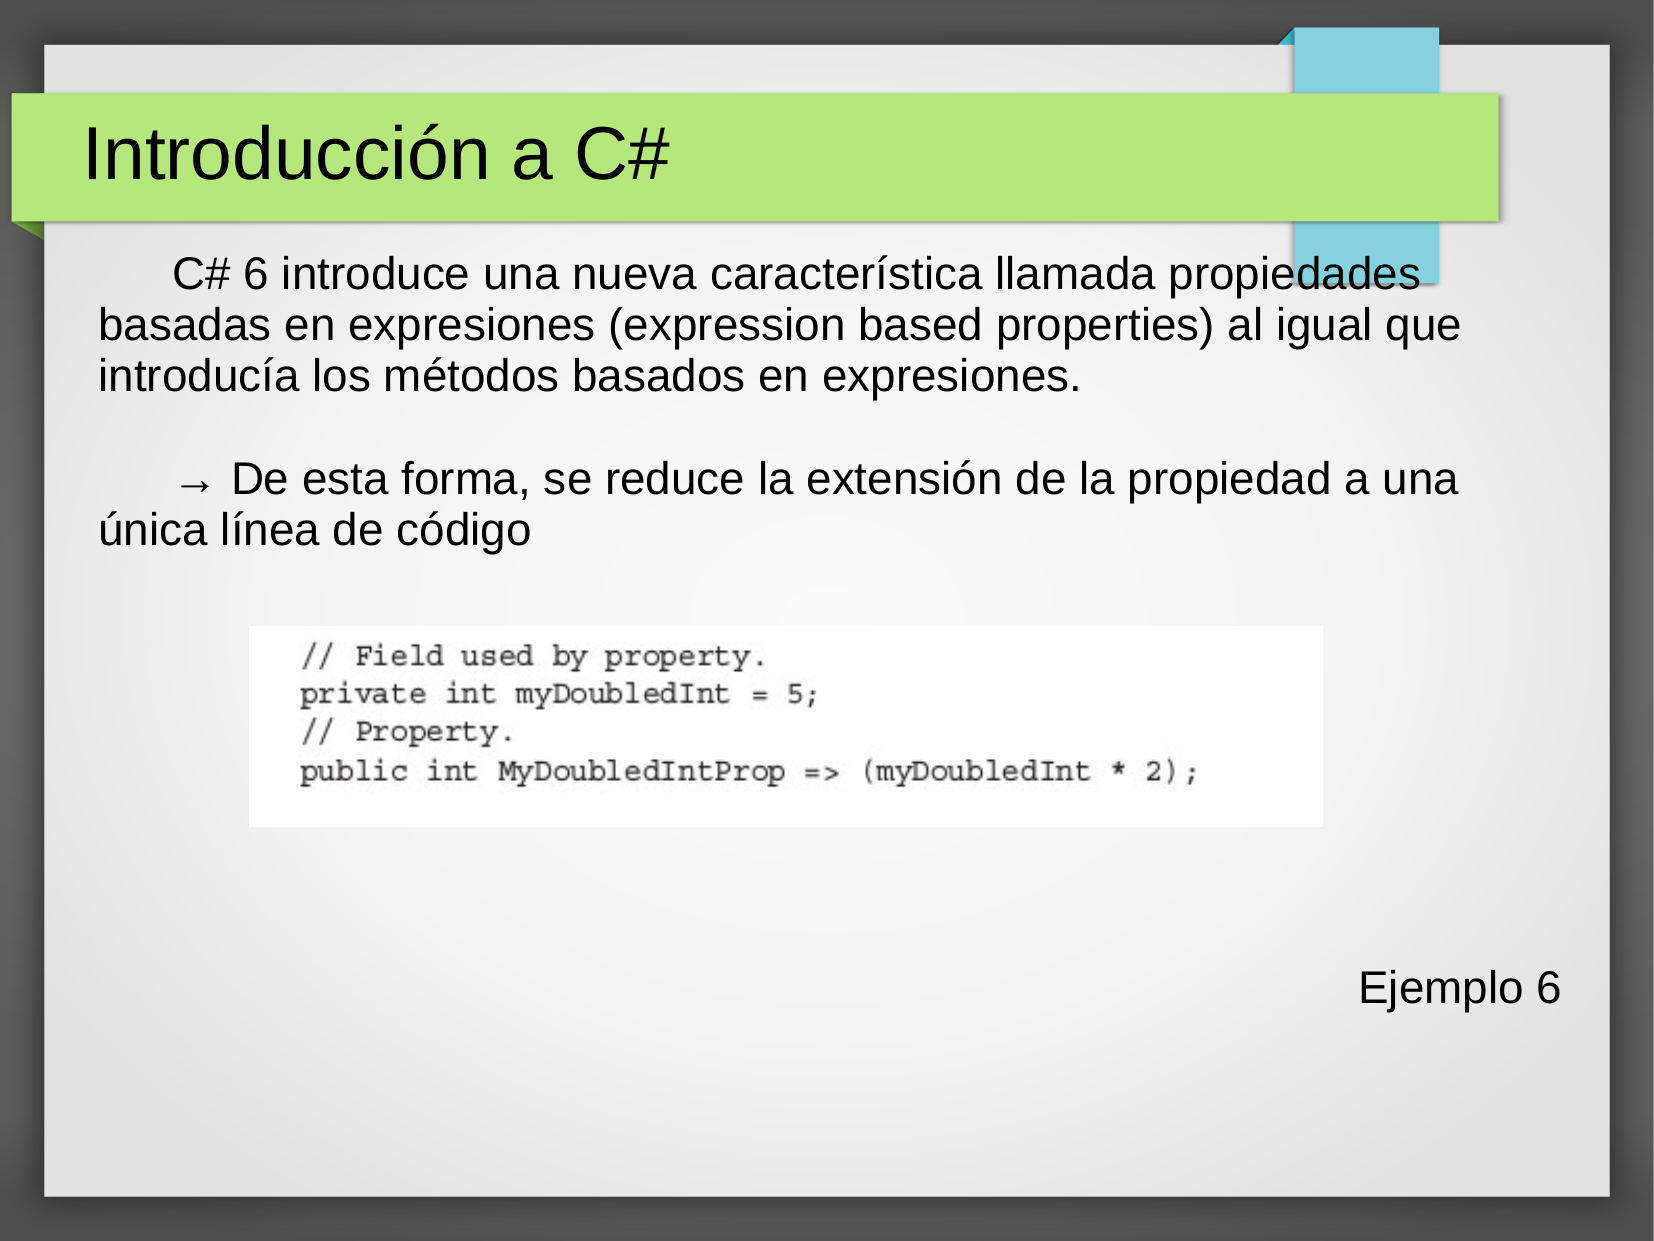

# Introducción a C#
	C# 6 introduce una nueva característica llamada propiedades basadas en expresiones (expression based properties) al igual que introducía los métodos basados en expresiones.
	→ De esta forma, se reduce la extensión de la propiedad a una única línea de código
Ejemplo 6